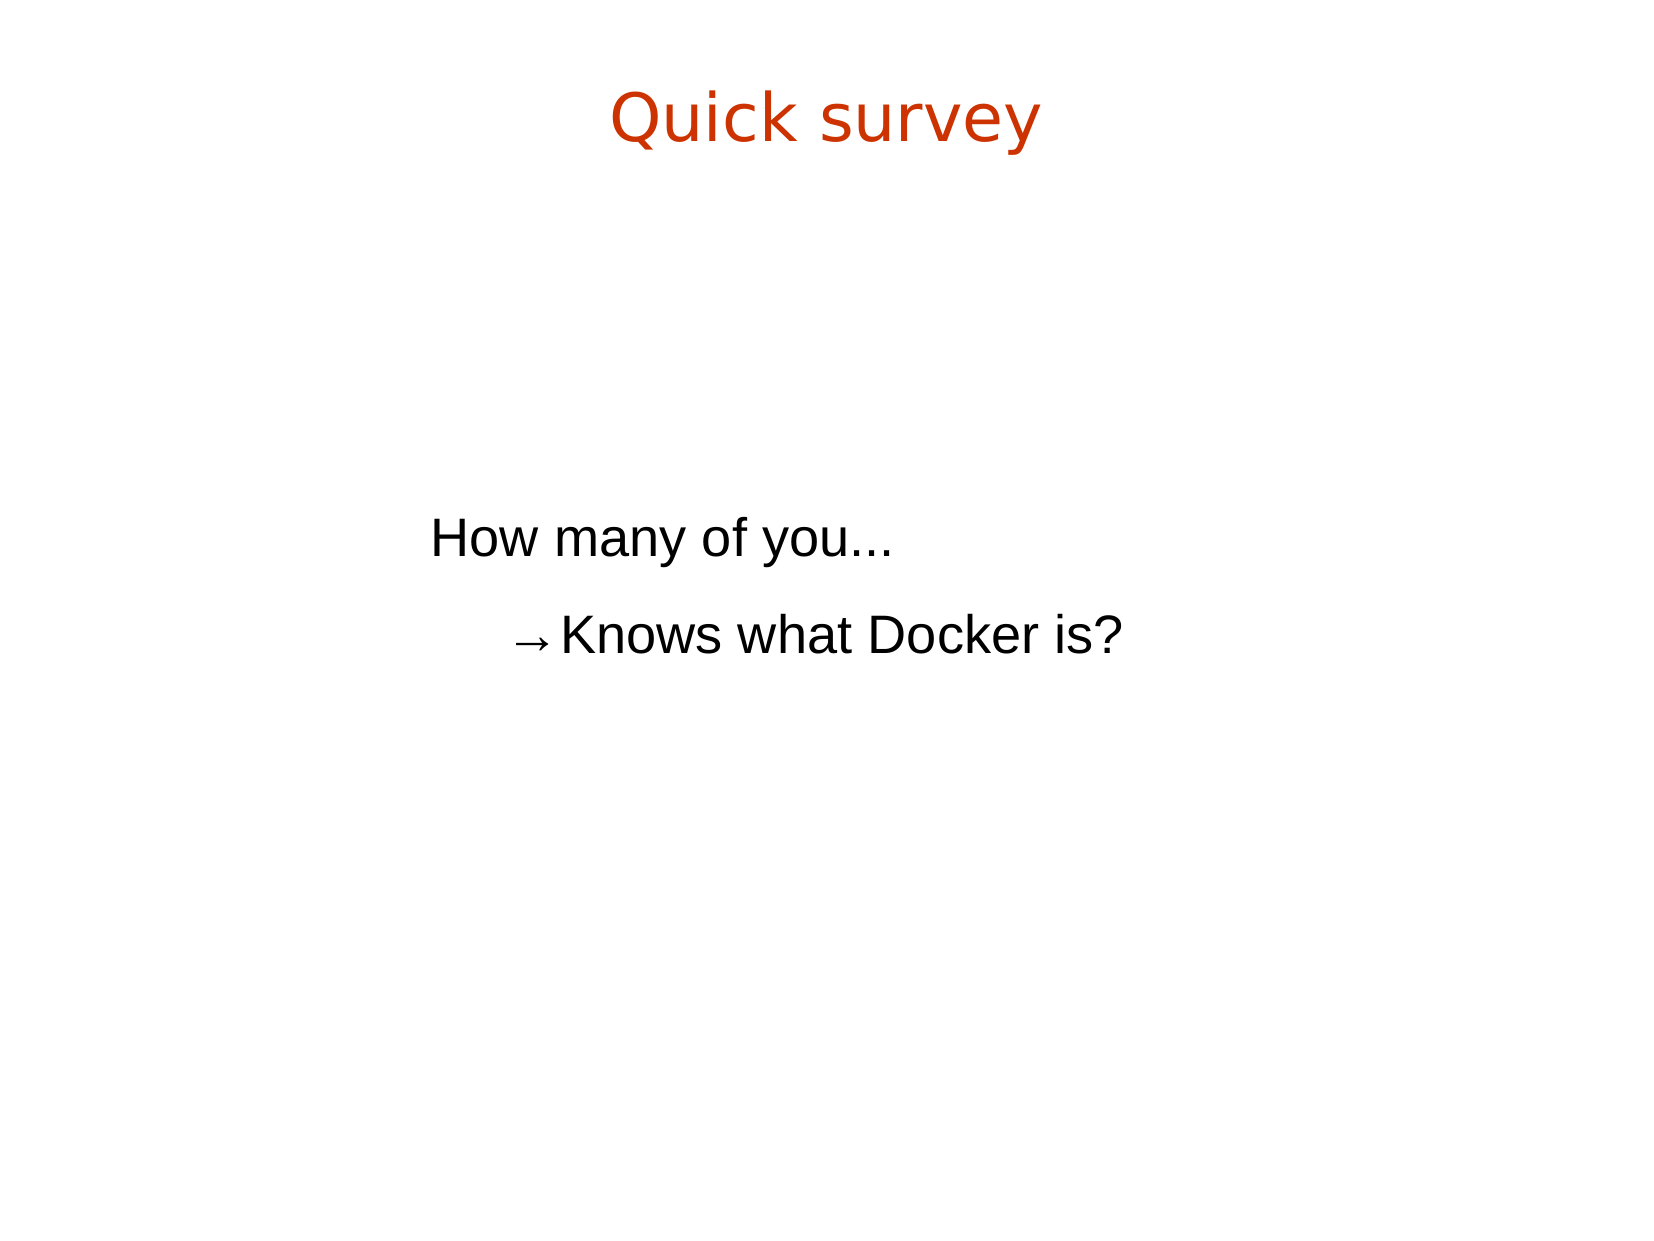

Quick survey
How many of you...
	→Knows what Docker is?